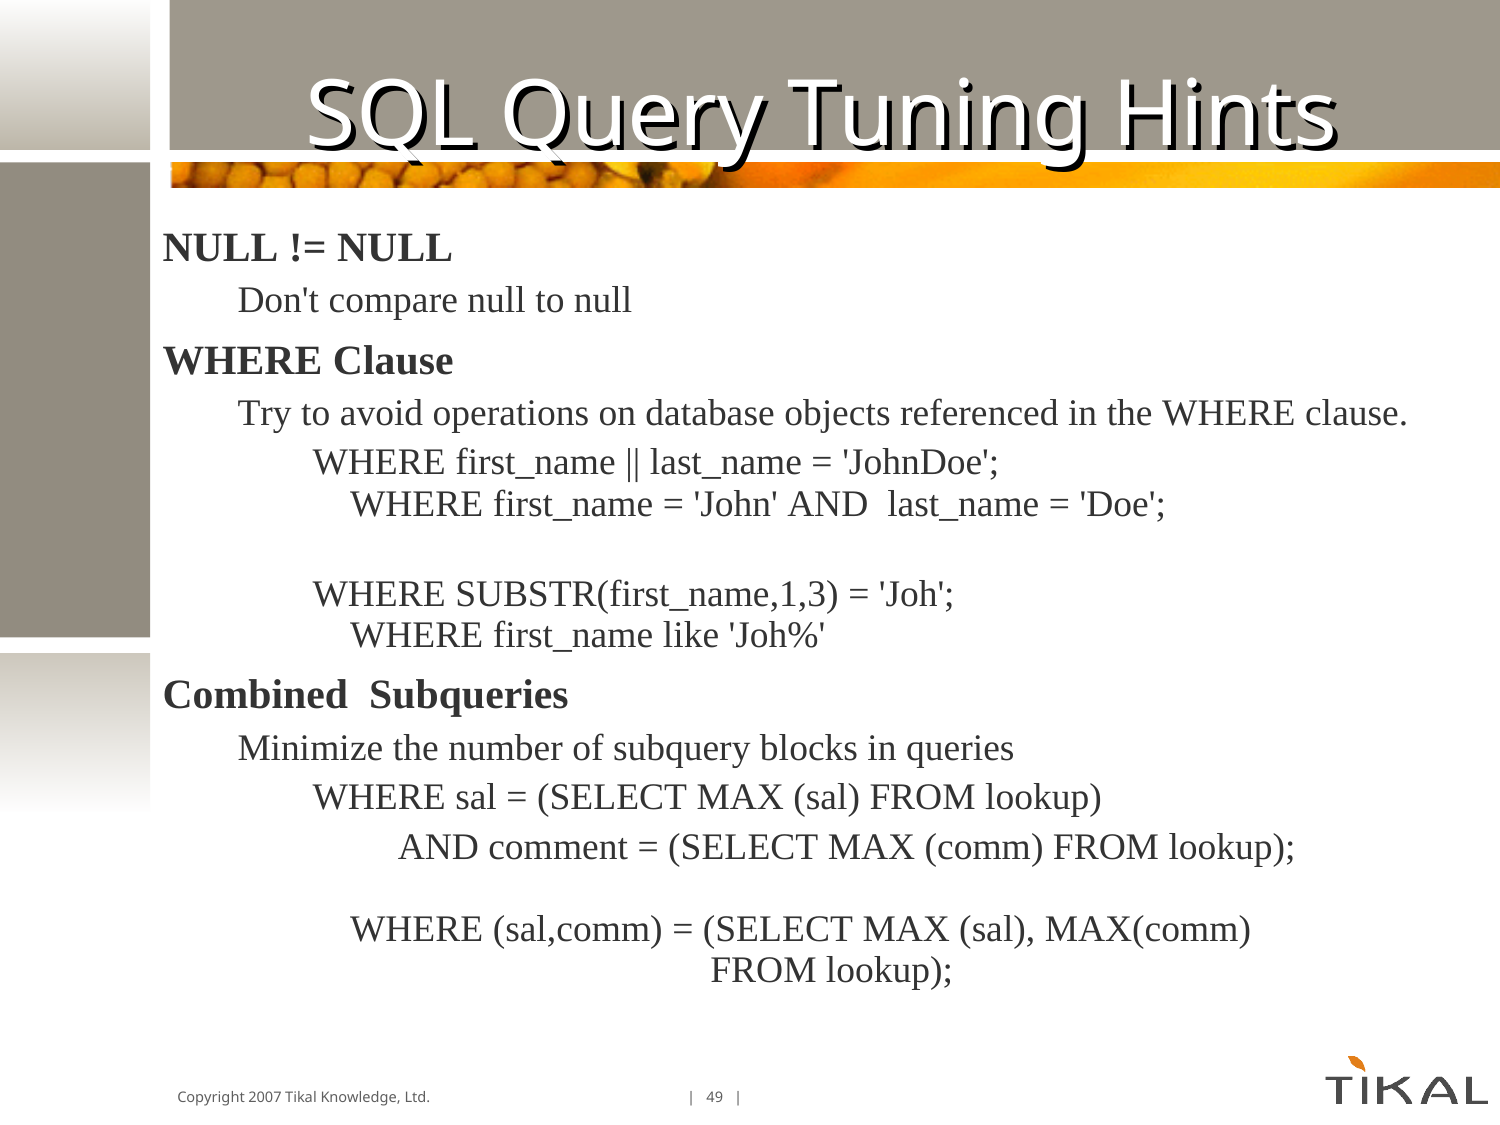

# SQL Query Tuning Hints
NULL != NULL
Don't compare null to null
WHERE Clause
Try to avoid operations on database objects referenced in the WHERE clause.
WHERE first_name || last_name = 'JohnDoe';
WHERE first_name = 'John' AND last_name = 'Doe';
WHERE SUBSTR(first_name,1,3) = 'Joh';
WHERE first_name like 'Joh%'
Combined Subqueries
Minimize the number of subquery blocks in queries
WHERE sal = (SELECT MAX (sal) FROM lookup)
 AND comment = (SELECT MAX (comm) FROM lookup);
WHERE (sal,comm) = (SELECT MAX (sal), MAX(comm)
 FROM lookup);